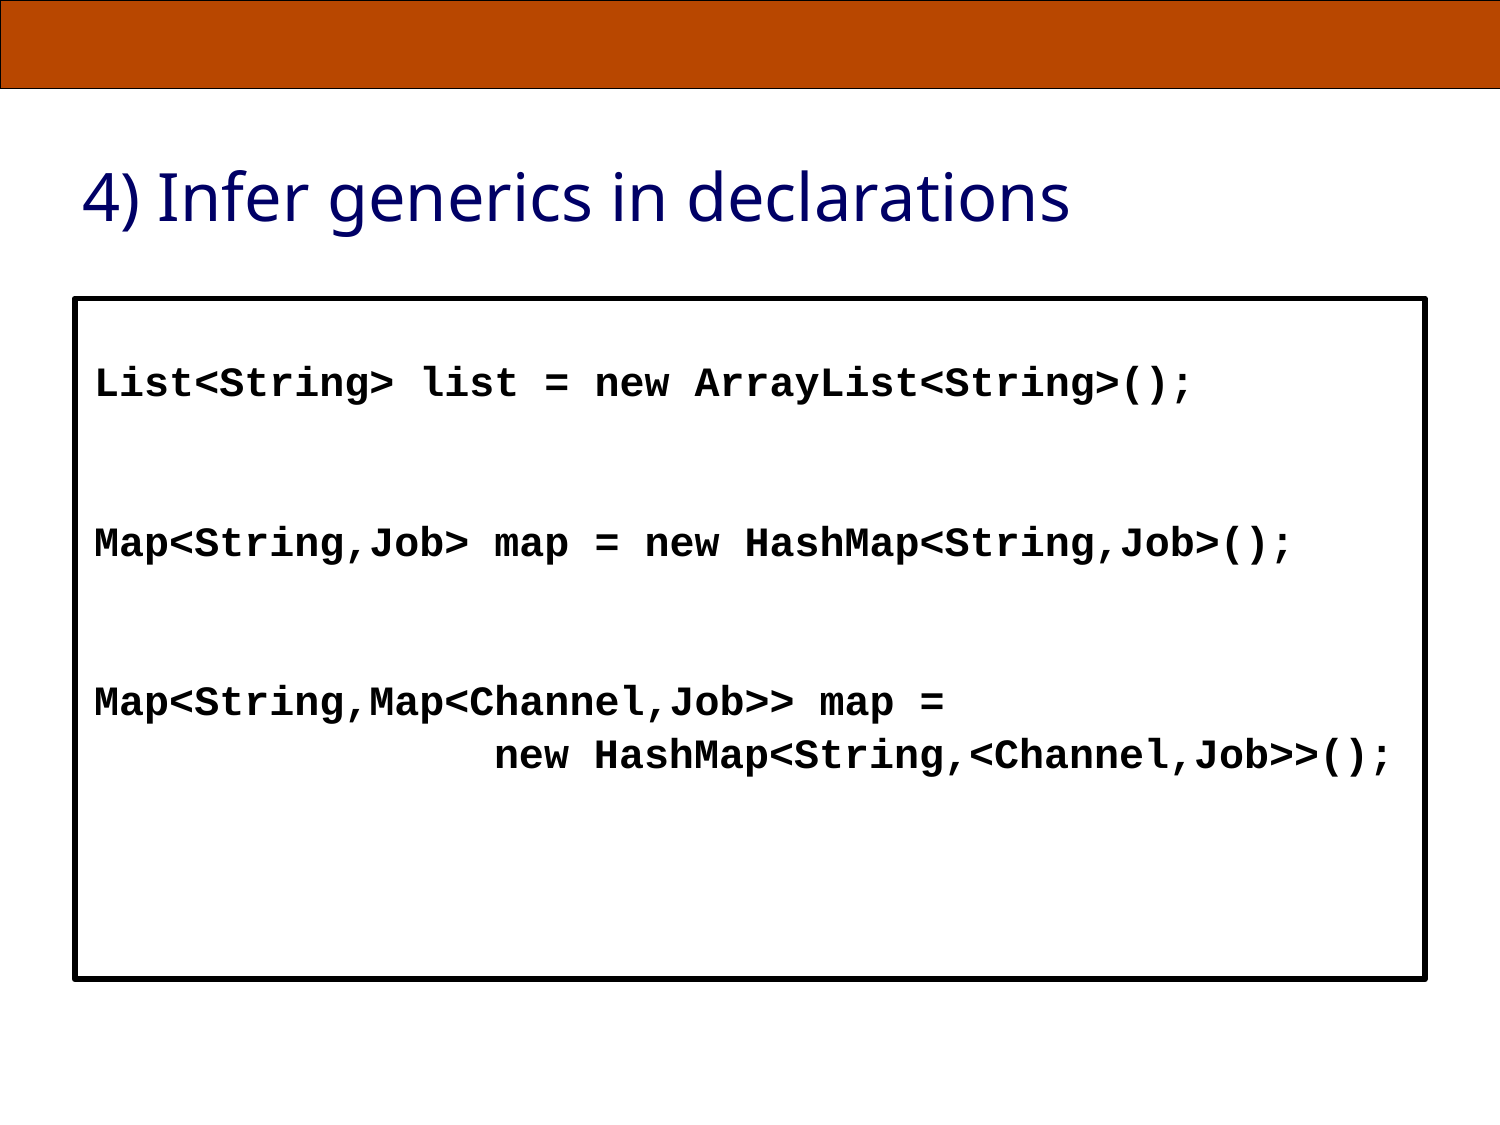

# 4) Infer generics in declarations
List<String> list = new ArrayList<String>();
Map<String,Job> map = new HashMap<String,Job>();
Map<String,Map<Channel,Job>> map =
 new HashMap<String,<Channel,Job>>();